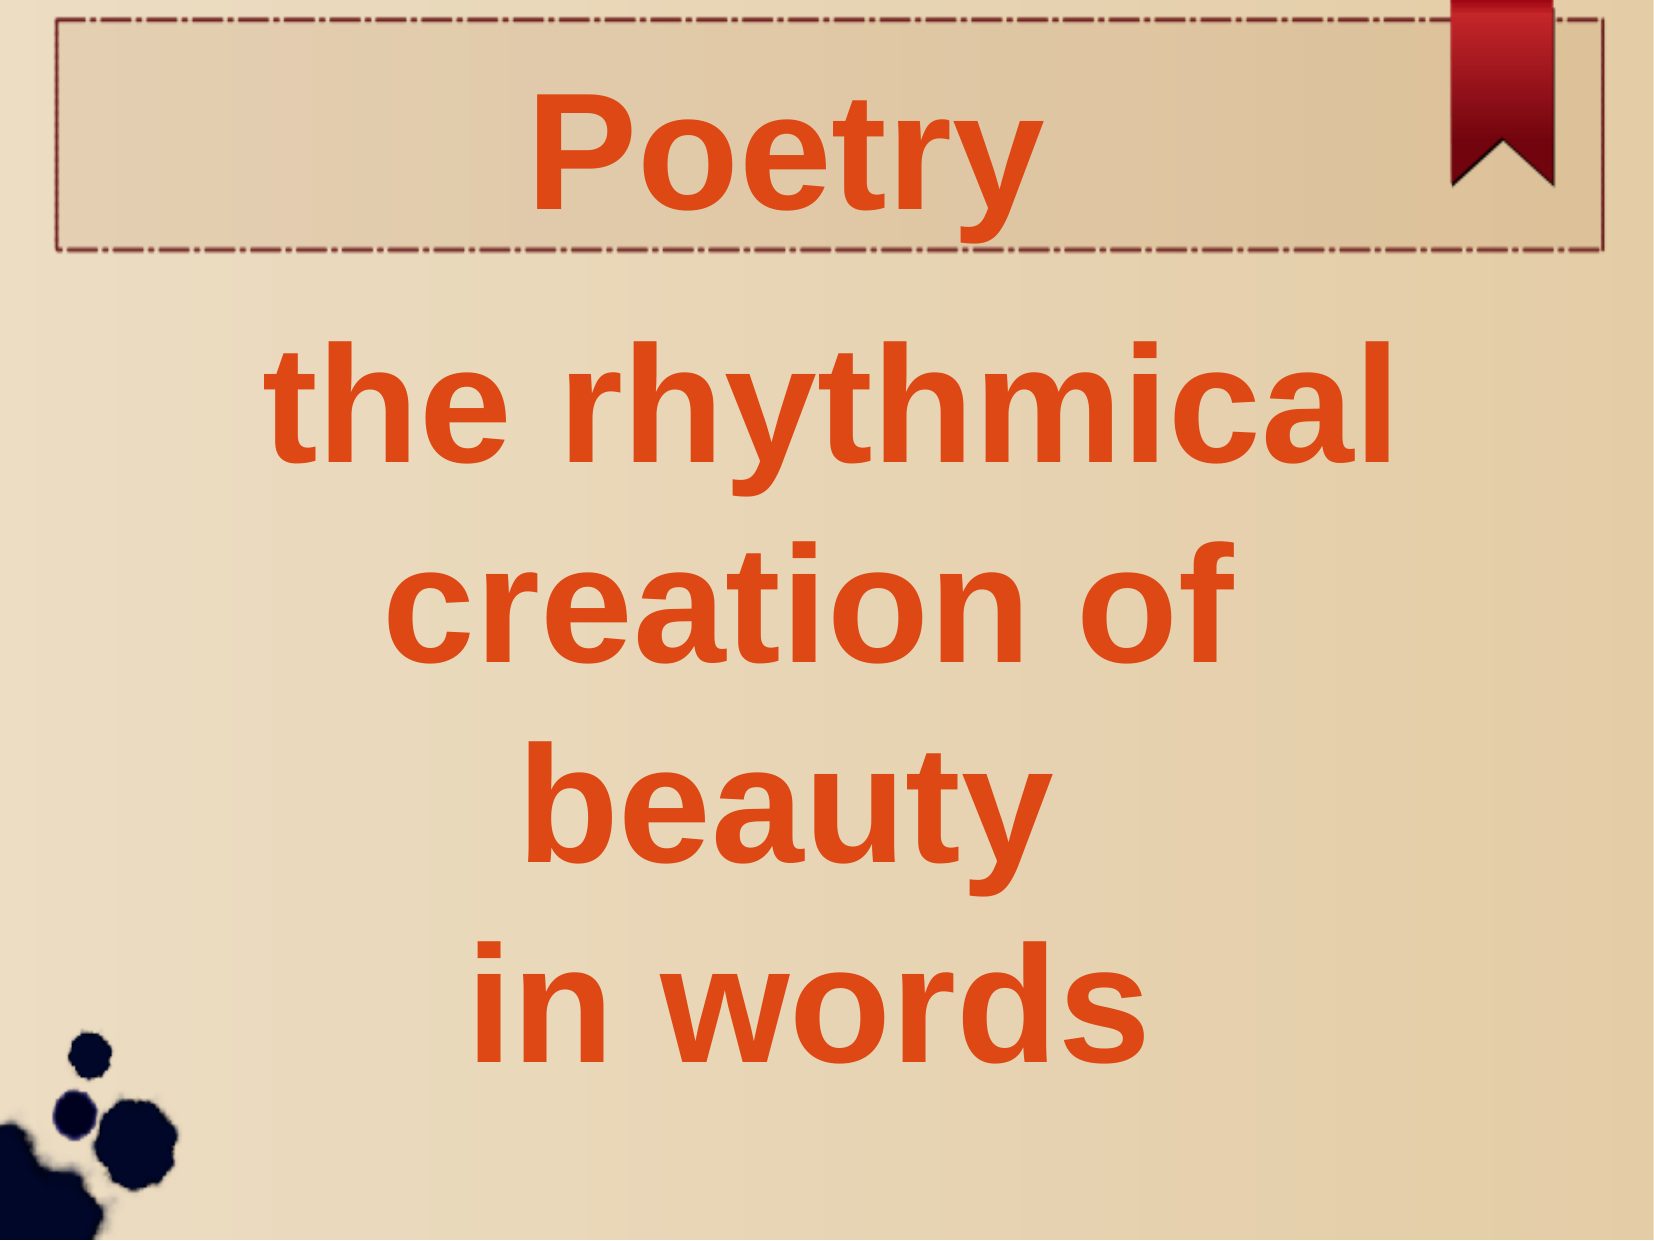

Poetry
 the rhythmical creation of beauty
in words